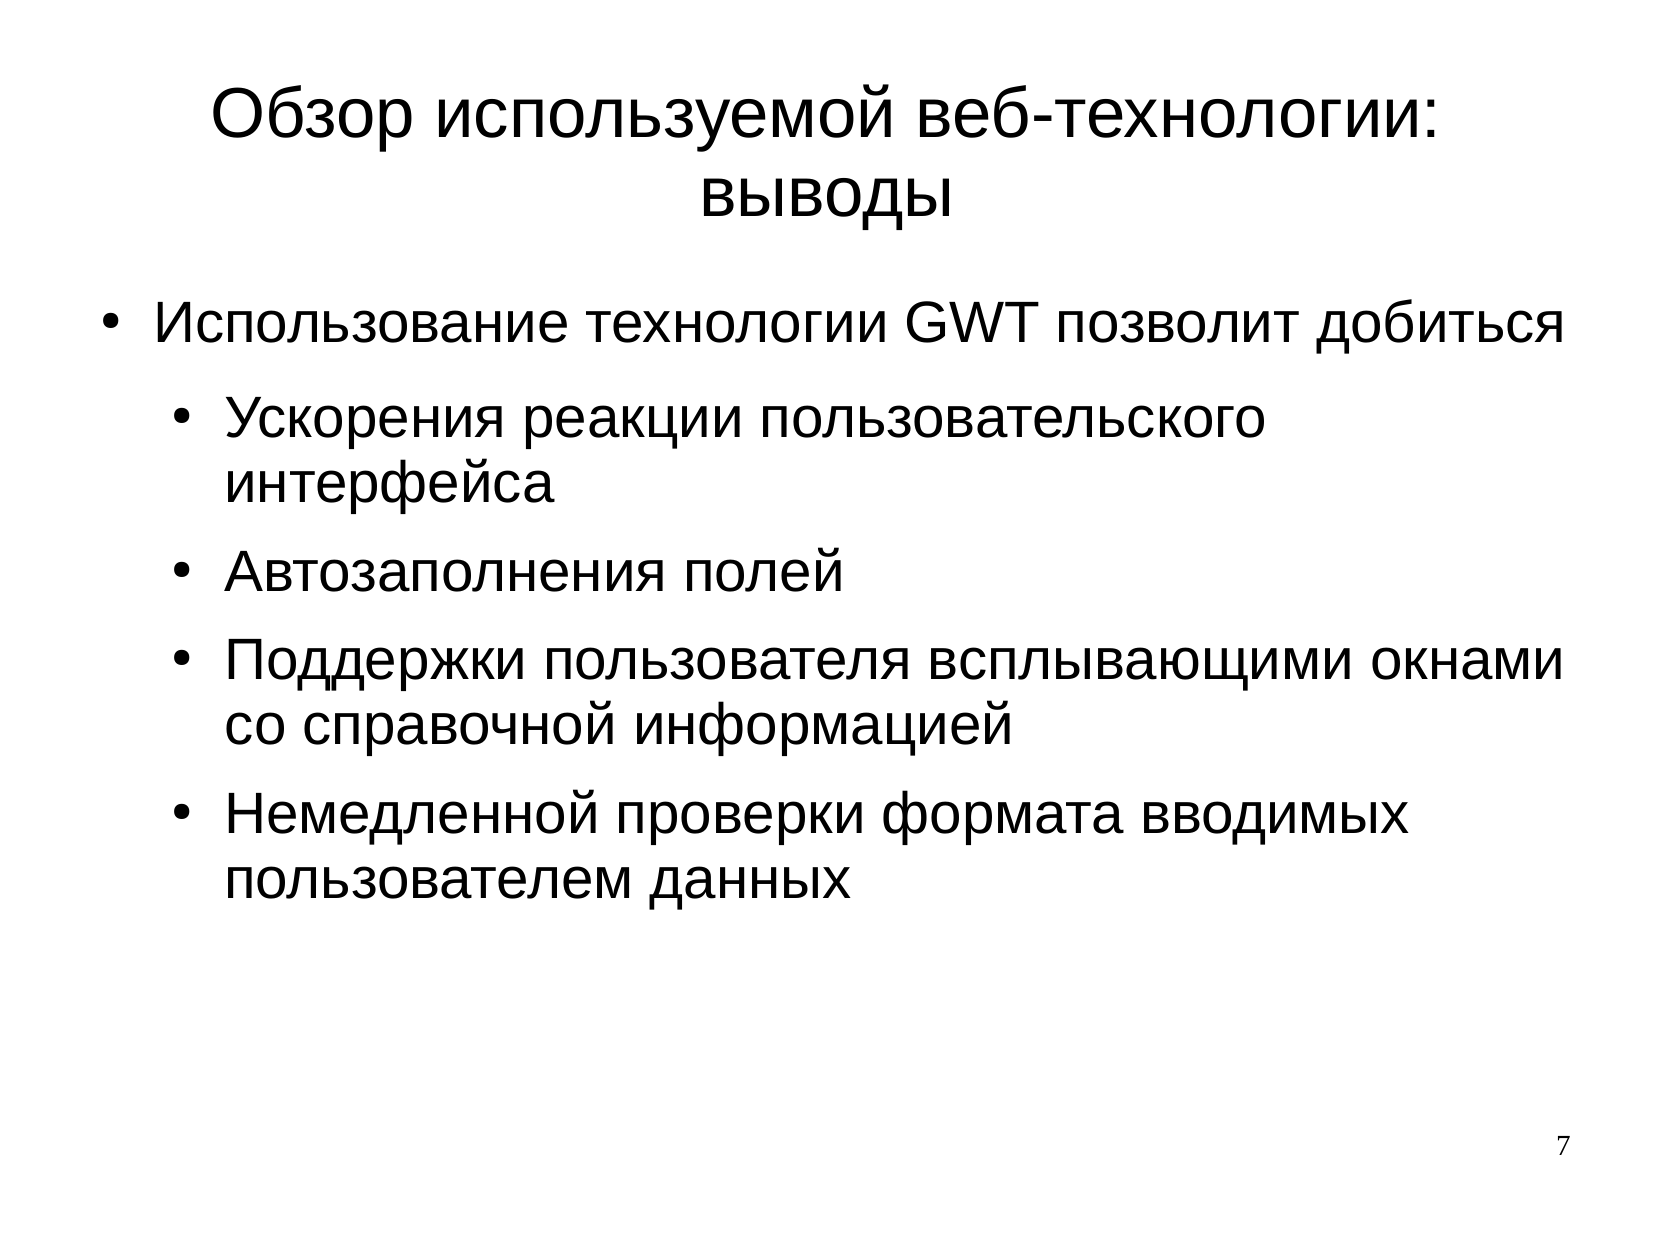

# Обзор используемой веб-технологии: выводы
Использование технологии GWT позволит добиться
Ускорения реакции пользовательского интерфейса
Автозаполнения полей
Поддержки пользователя всплывающими окнами со справочной информацией
Немедленной проверки формата вводимых пользователем данных
7